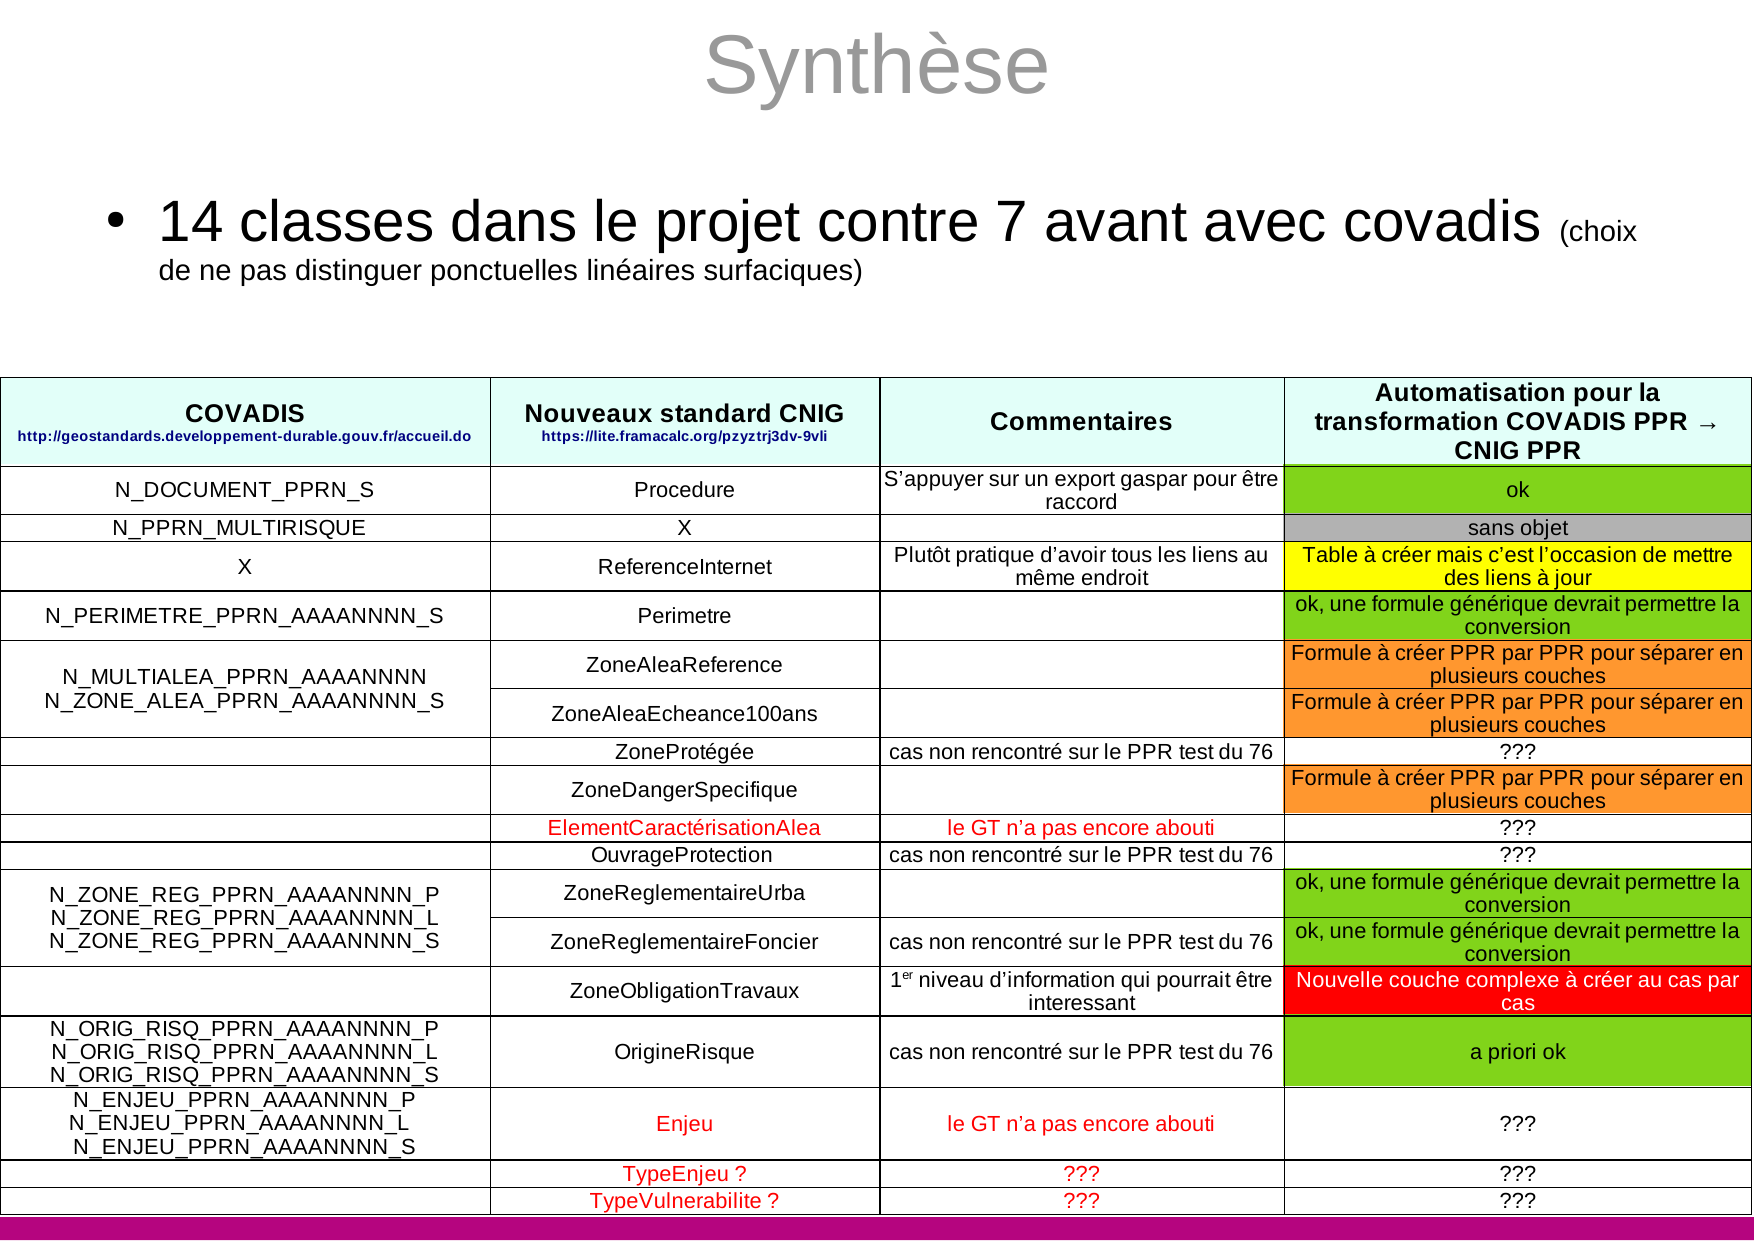

# Synthèse
14 classes dans le projet contre 7 avant avec covadis (choix de ne pas distinguer ponctuelles linéaires surfaciques)
20